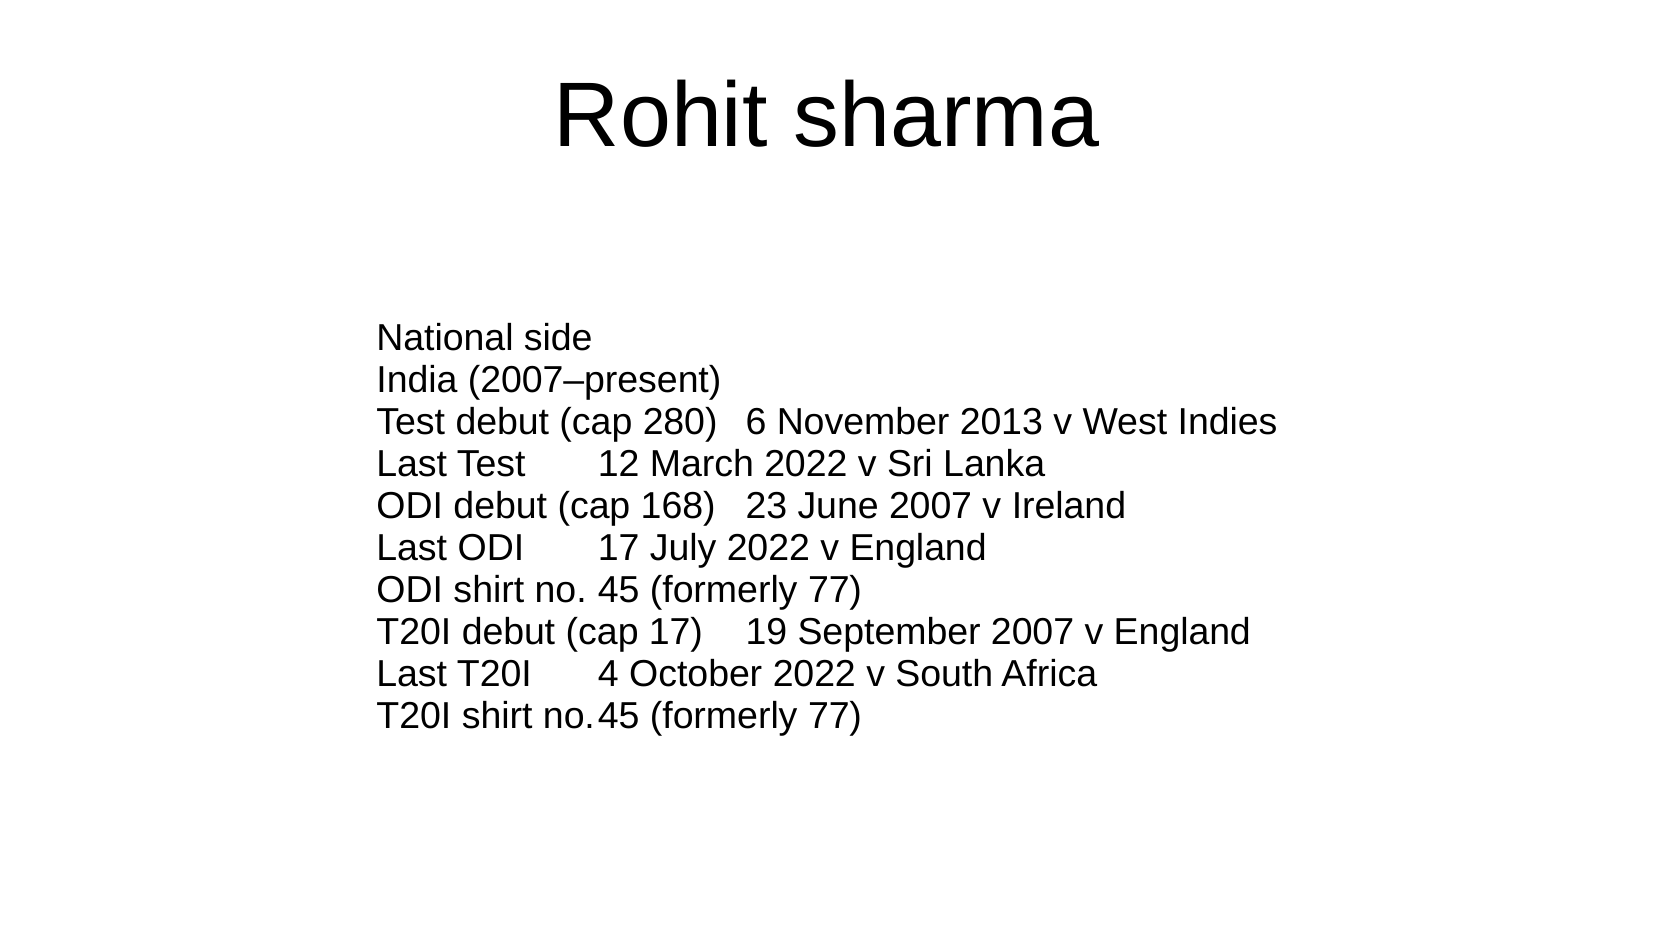

# Rohit sharma
National side
India (2007–present)
Test debut (cap 280)	6 November 2013 v West Indies
Last Test	12 March 2022 v Sri Lanka
ODI debut (cap 168)	23 June 2007 v Ireland
Last ODI	17 July 2022 v England
ODI shirt no.	45 (formerly 77)
T20I debut (cap 17)	19 September 2007 v England
Last T20I	4 October 2022 v South Africa
T20I shirt no.	45 (formerly 77)